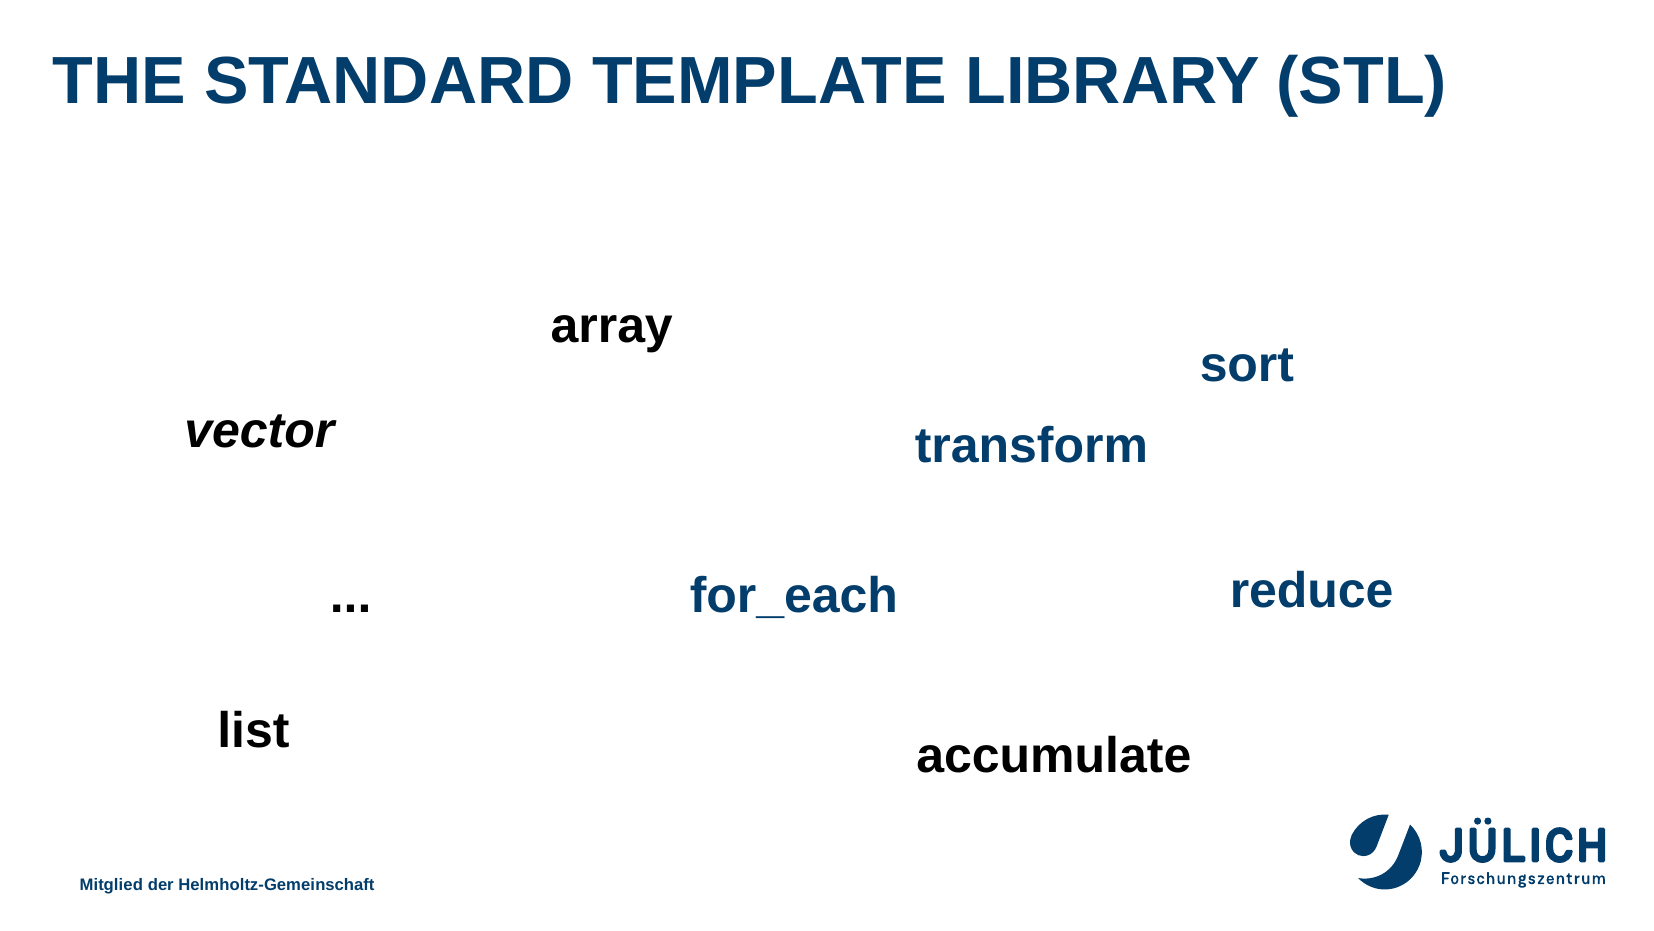

# The Standard Template Library (STL)
array
sort
vector
transform
...
for_each
reduce
list
accumulate